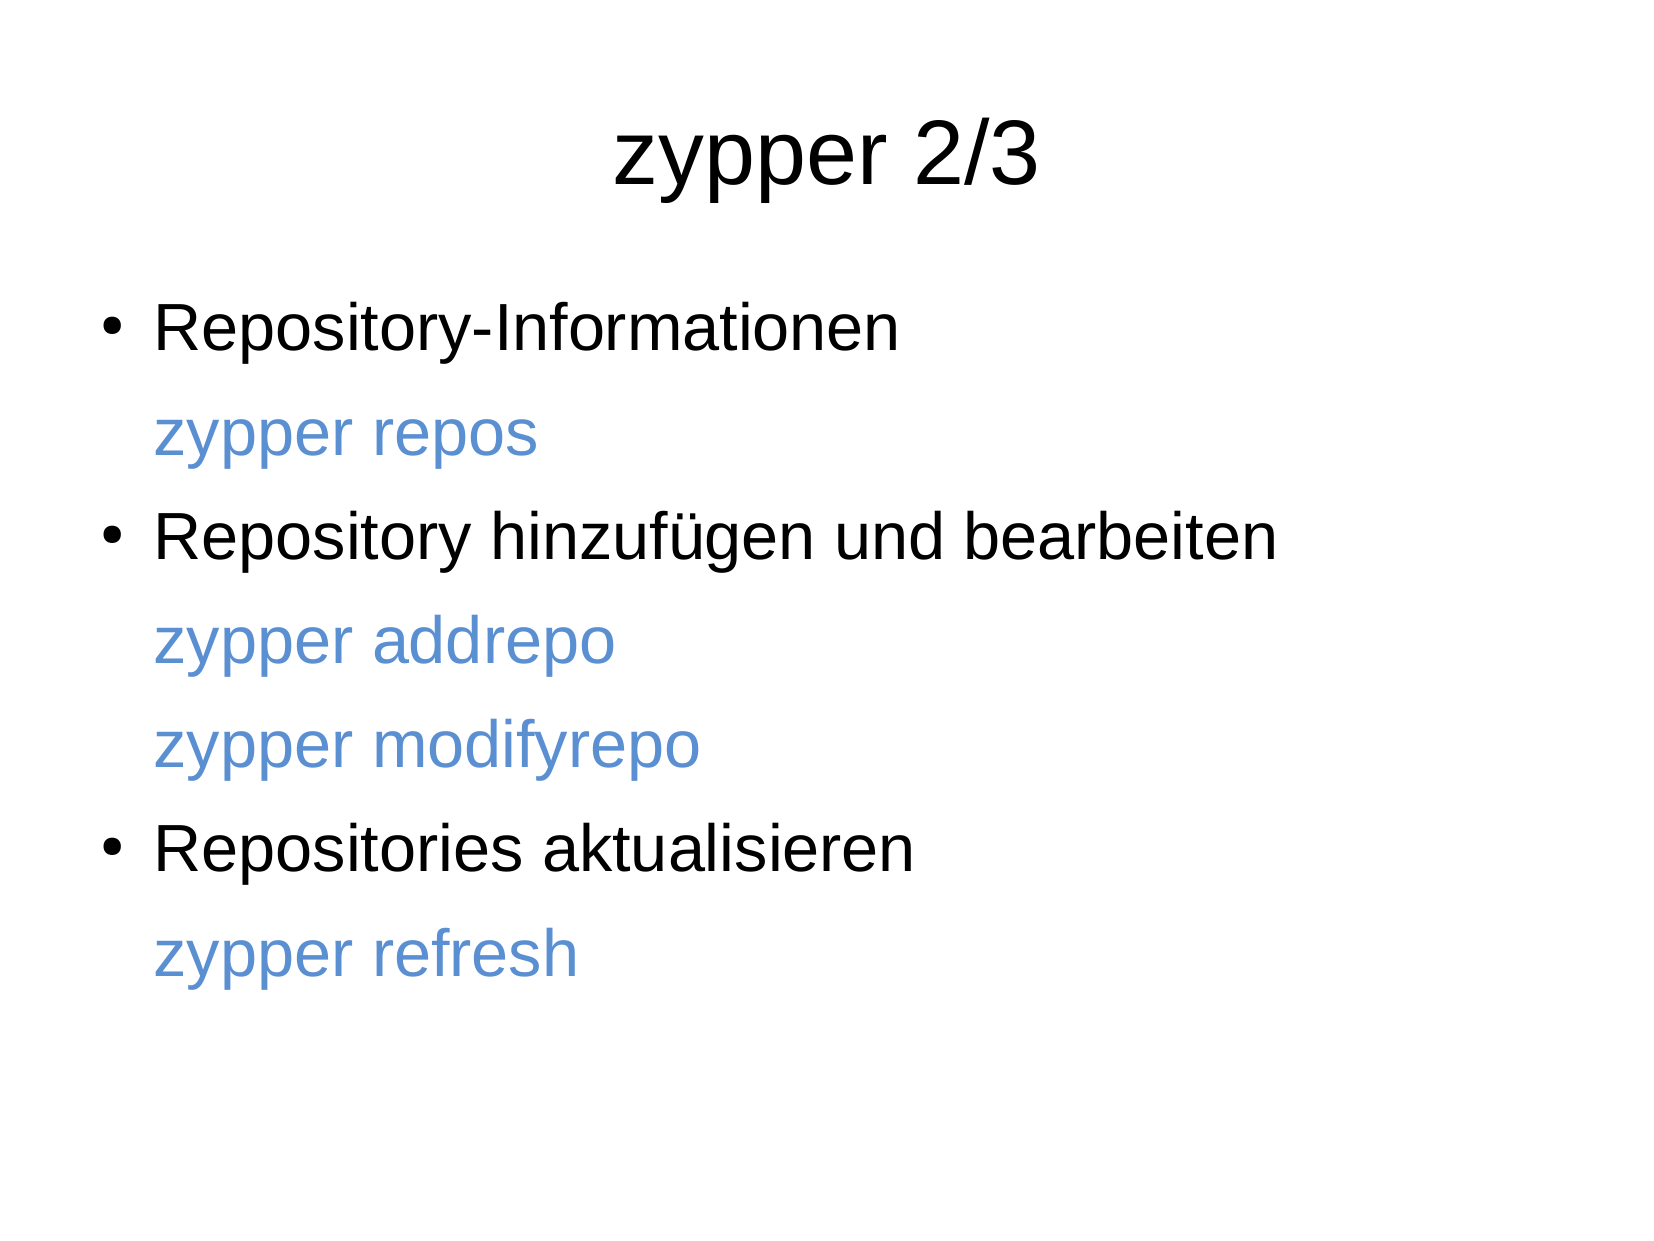

# zypper 2/3
Repository-Informationen
zypper repos
Repository hinzufügen und bearbeiten
zypper addrepo
zypper modifyrepo
Repositories aktualisieren
zypper refresh